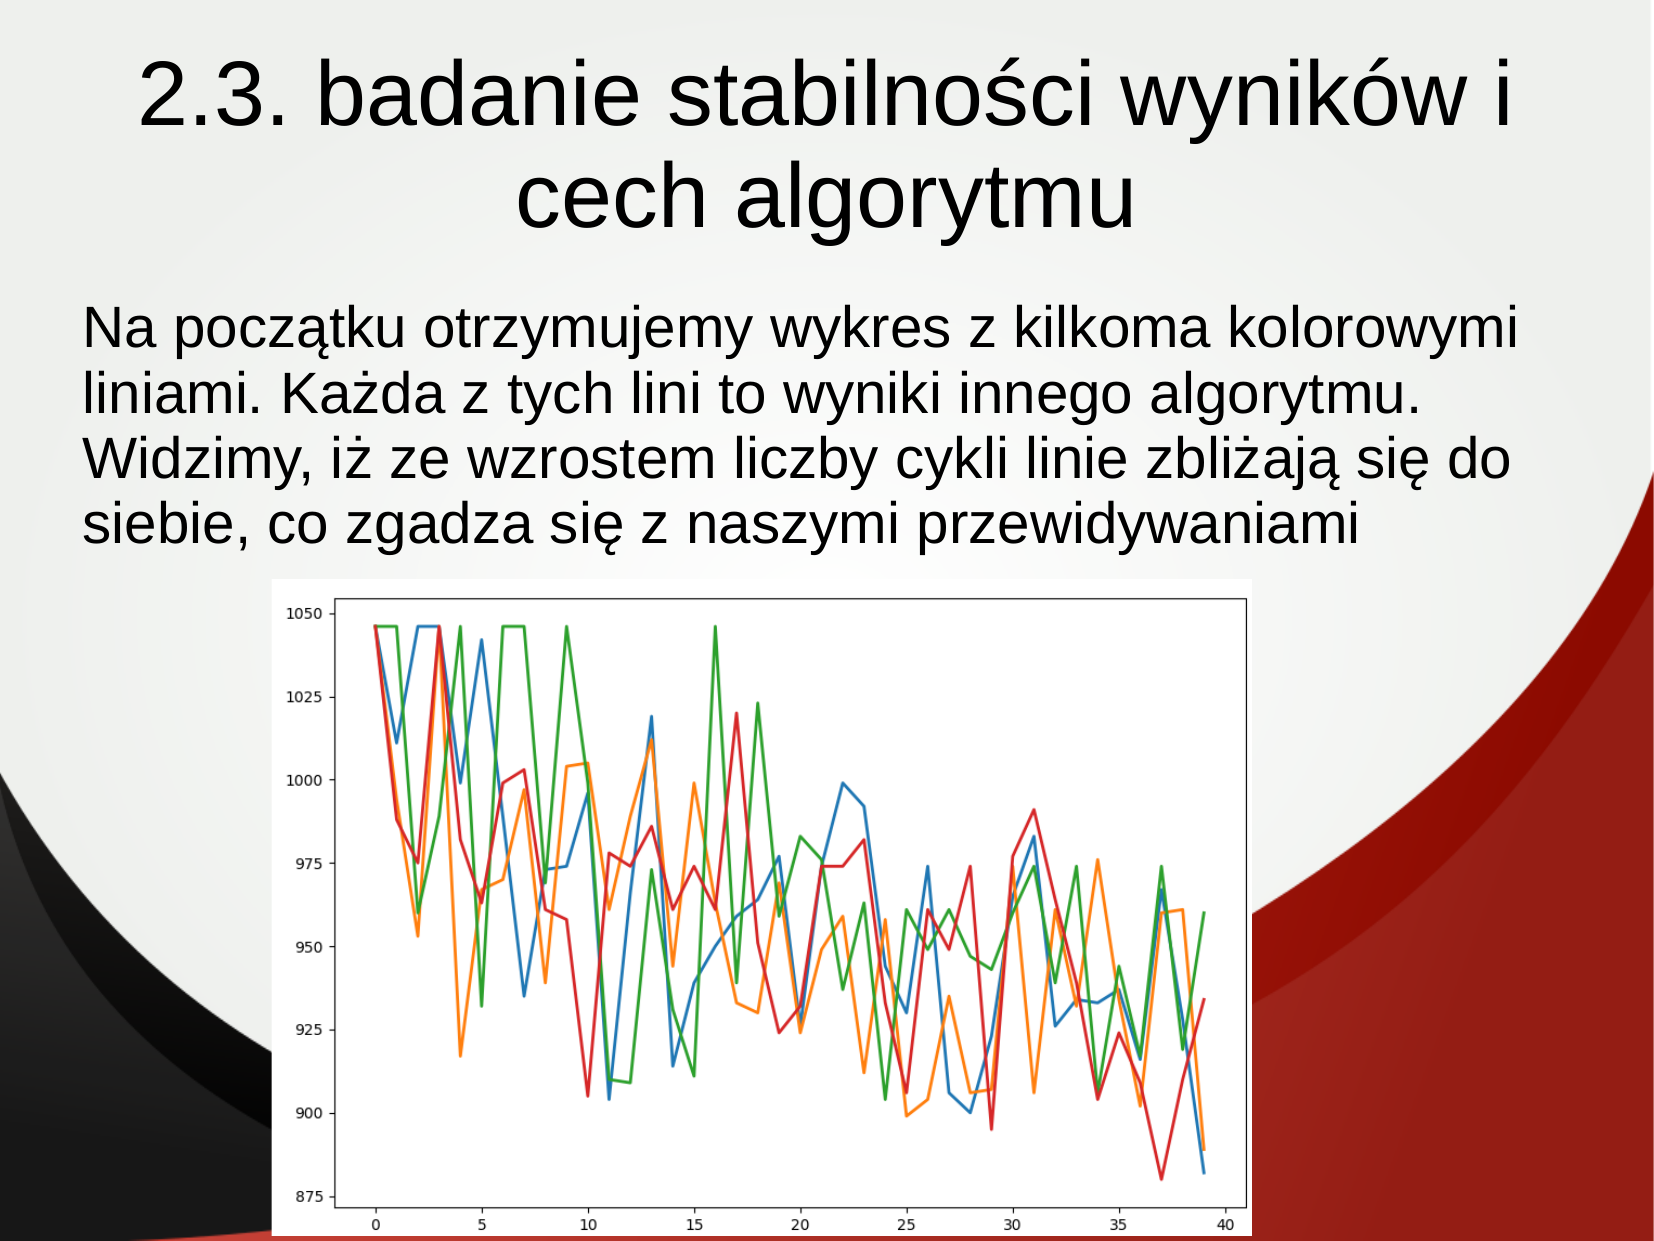

# 2.3. badanie stabilności wyników i cech algorytmu
Na początku otrzymujemy wykres z kilkoma kolorowymi liniami. Każda z tych lini to wyniki innego algorytmu. Widzimy, iż ze wzrostem liczby cykli linie zbliżają się do siebie, co zgadza się z naszymi przewidywaniami